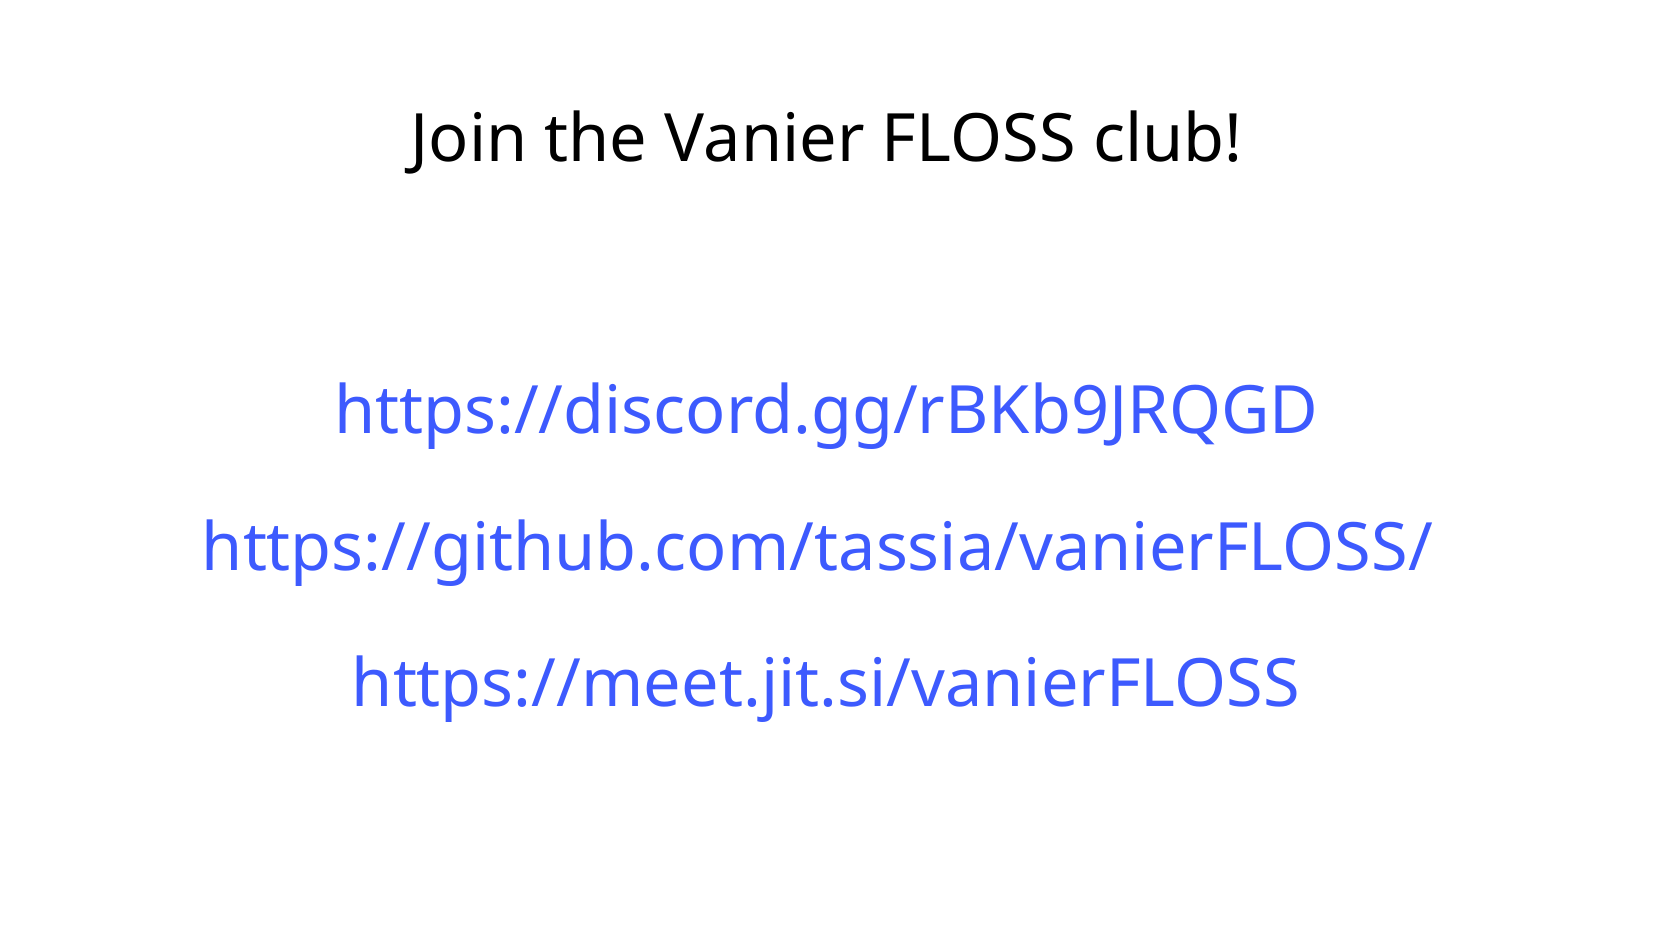

# Join the Vanier FLOSS club! https://discord.gg/rBKb9JRQGD https://github.com/tassia/vanierFLOSS/ https://meet.jit.si/vanierFLOSS